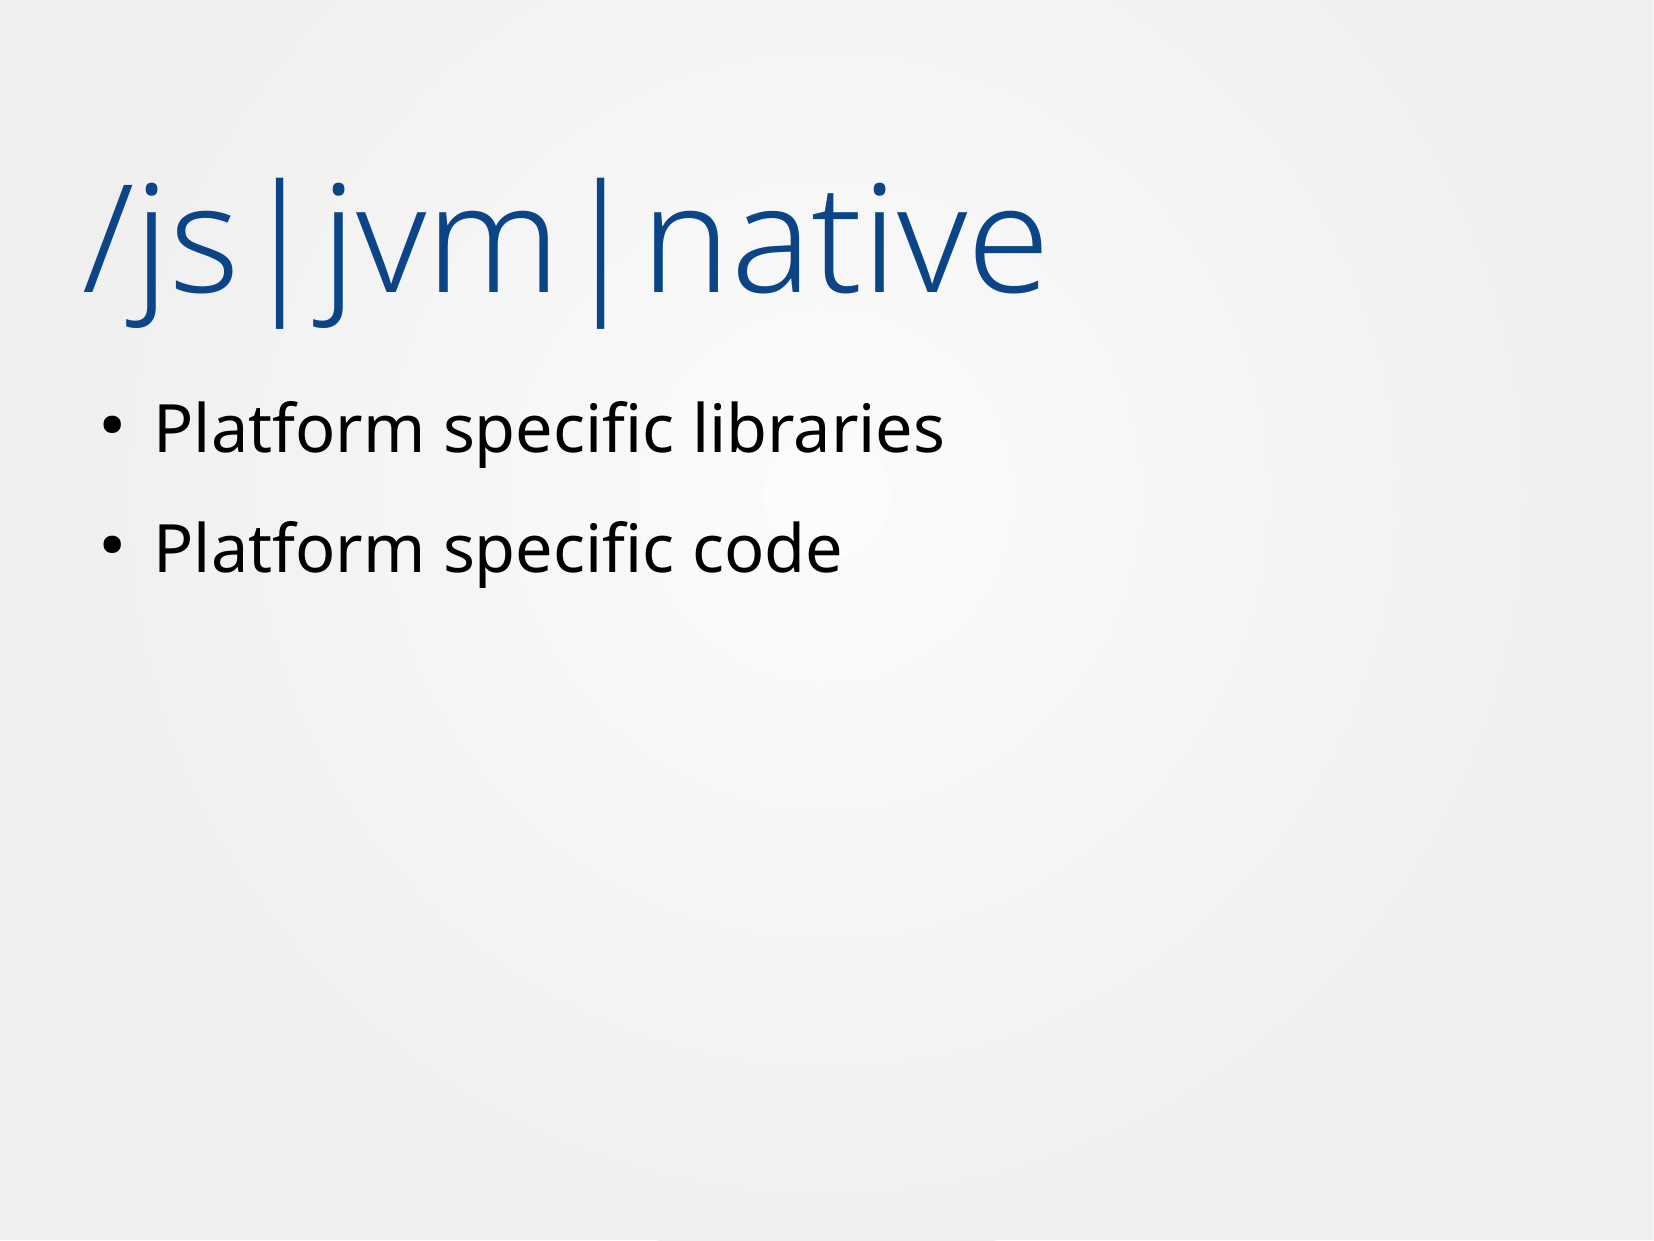

# /js|jvm|native
Platform specific libraries
Platform specific code